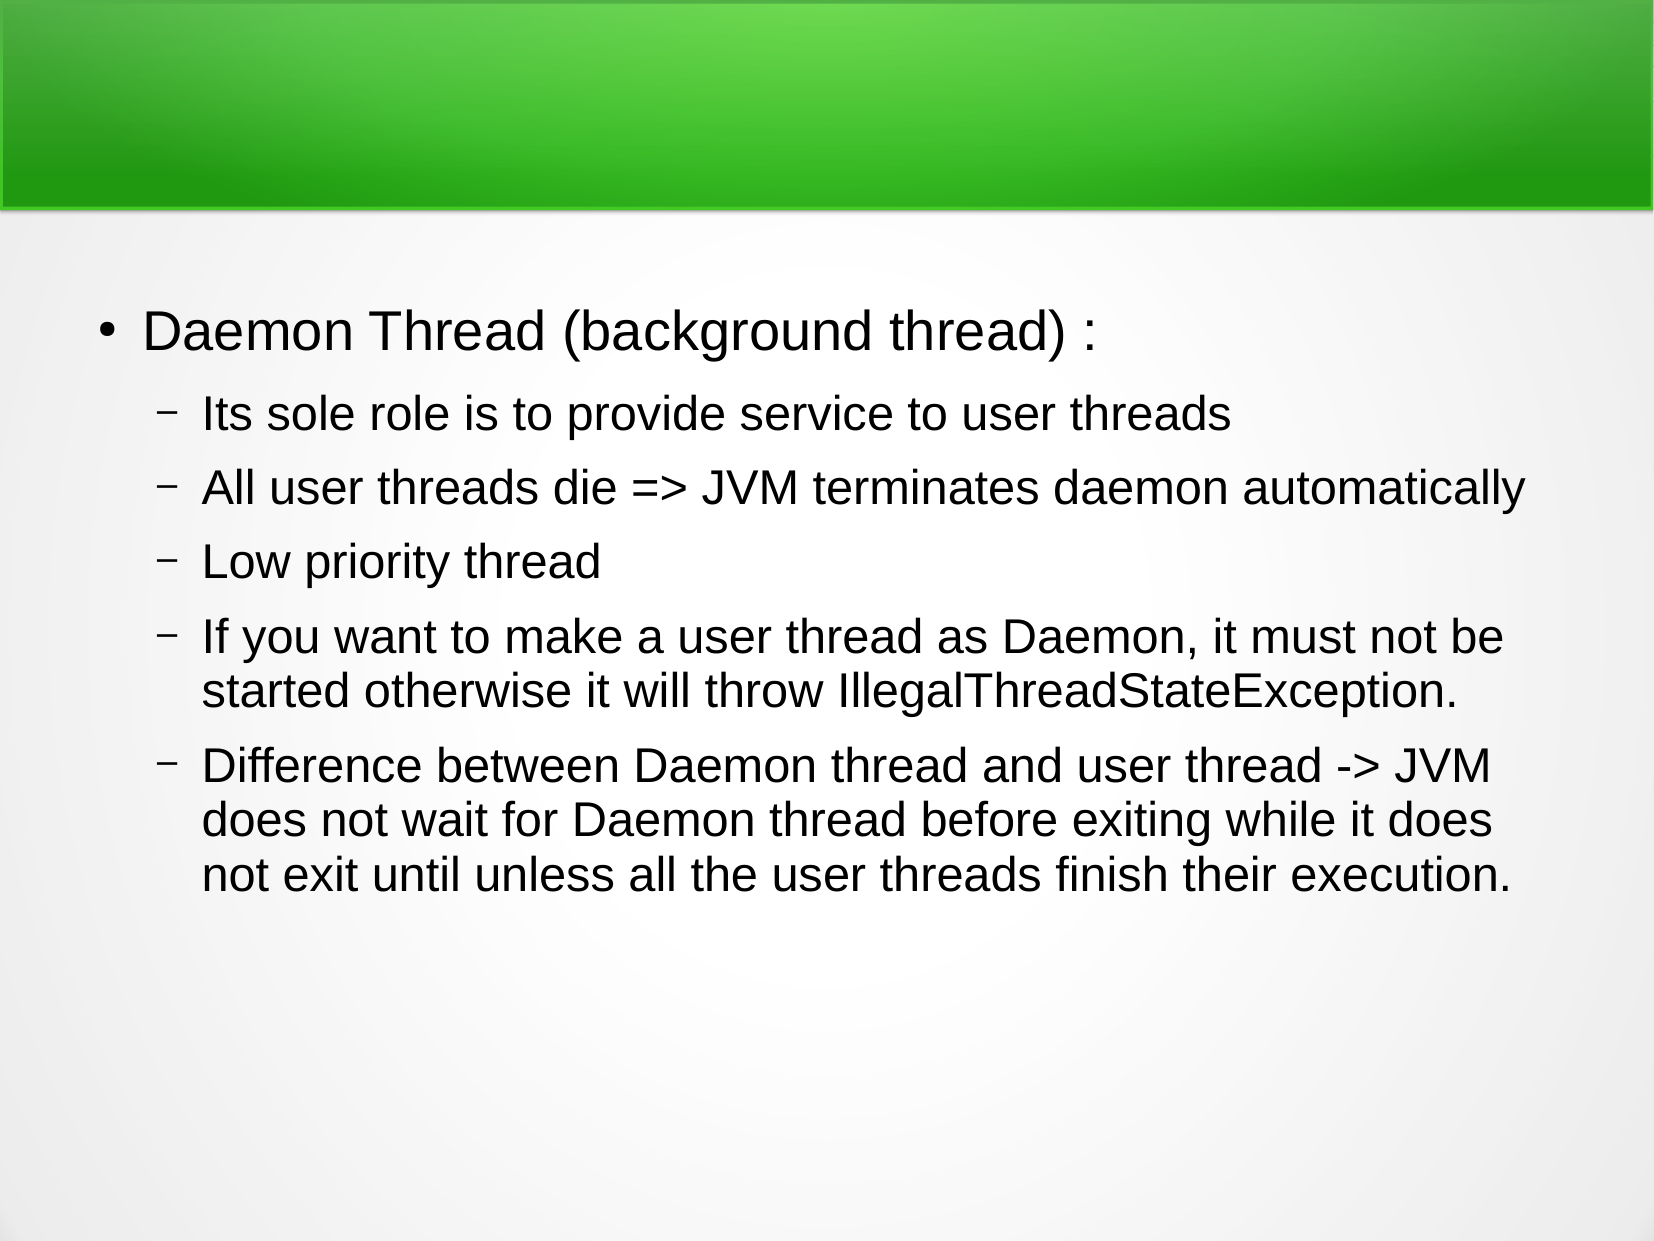

#
Daemon Thread (background thread) :
Its sole role is to provide service to user threads
All user threads die => JVM terminates daemon automatically
Low priority thread
If you want to make a user thread as Daemon, it must not be started otherwise it will throw IllegalThreadStateException.
Difference between Daemon thread and user thread -> JVM does not wait for Daemon thread before exiting while it does not exit until unless all the user threads finish their execution.